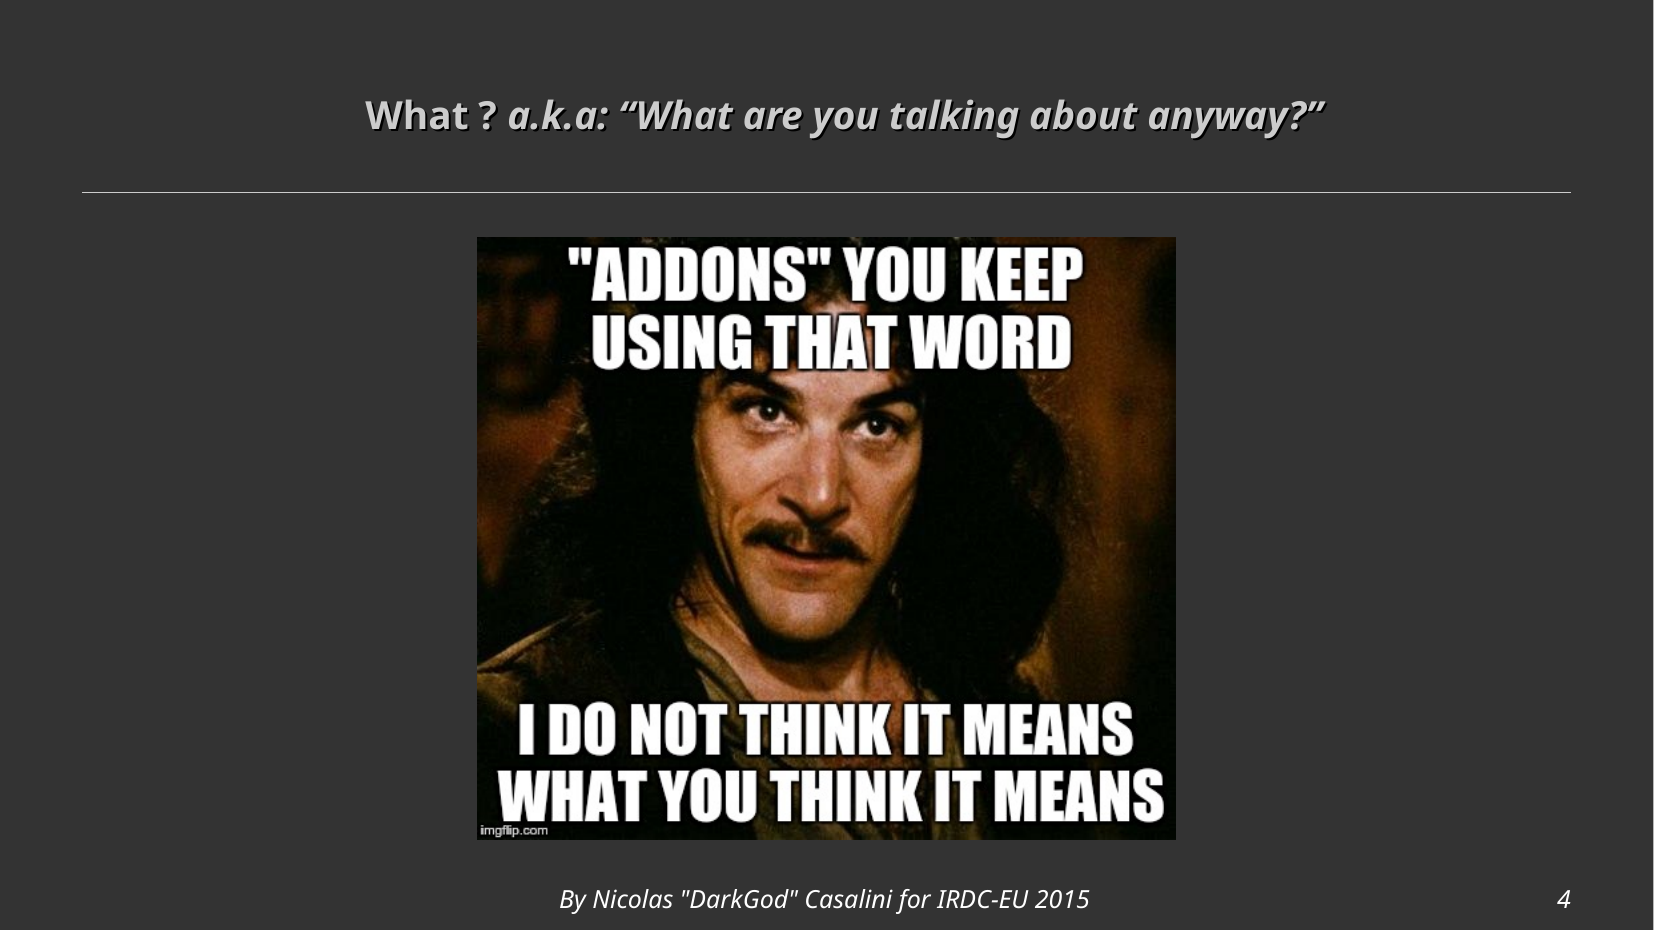

# What ? a.k.a: “What are you talking about anyway?”
By Nicolas "DarkGod" Casalini for IRDC-EU 2015
4